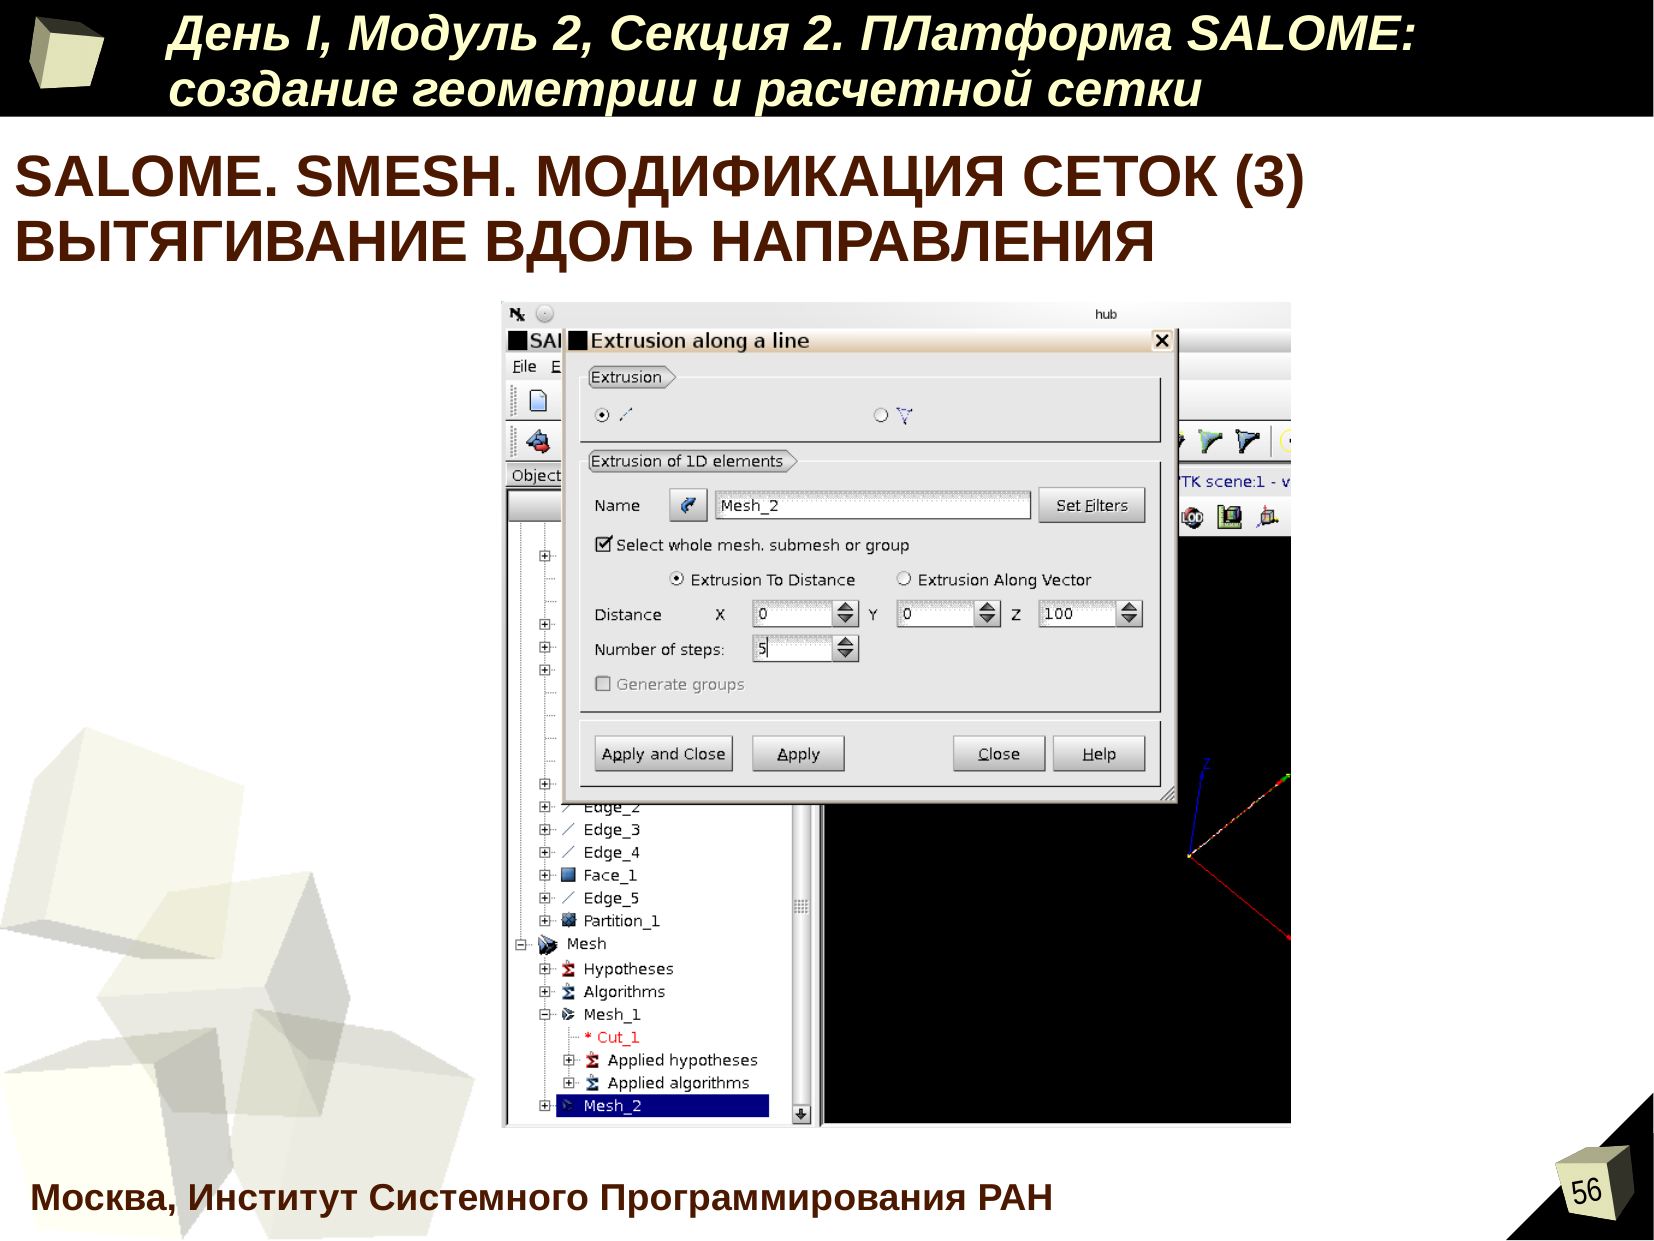

SALOME. SMESH. МОДИФИКАЦИЯ СЕТОК (3)
ВЫТЯГИВАНИЕ ВДОЛЬ НАПРАВЛЕНИЯ